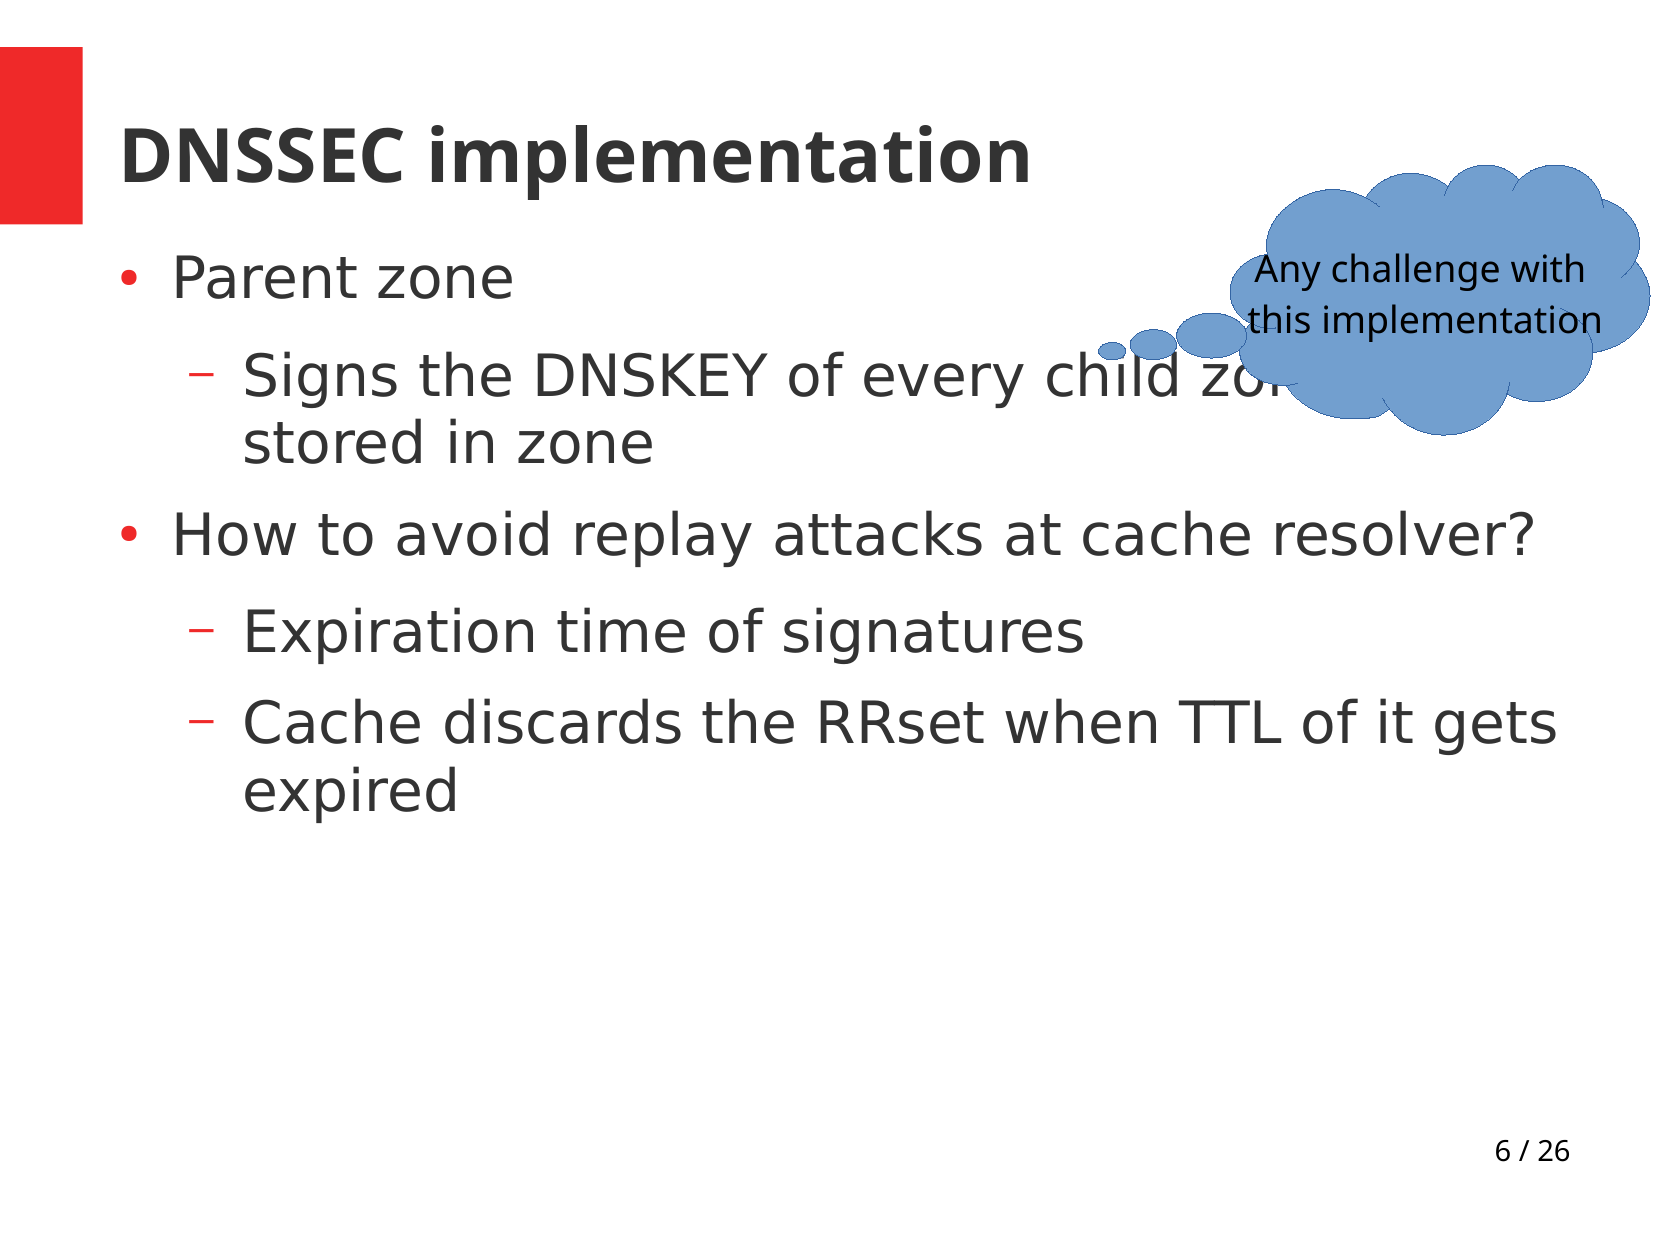

# DNSSEC implementation
Any challenge with
this implementation
Parent zone
Signs the DNSKEY of every child zone and stored in zone
How to avoid replay attacks at cache resolver?
Expiration time of signatures
Cache discards the RRset when TTL of it gets expired
6